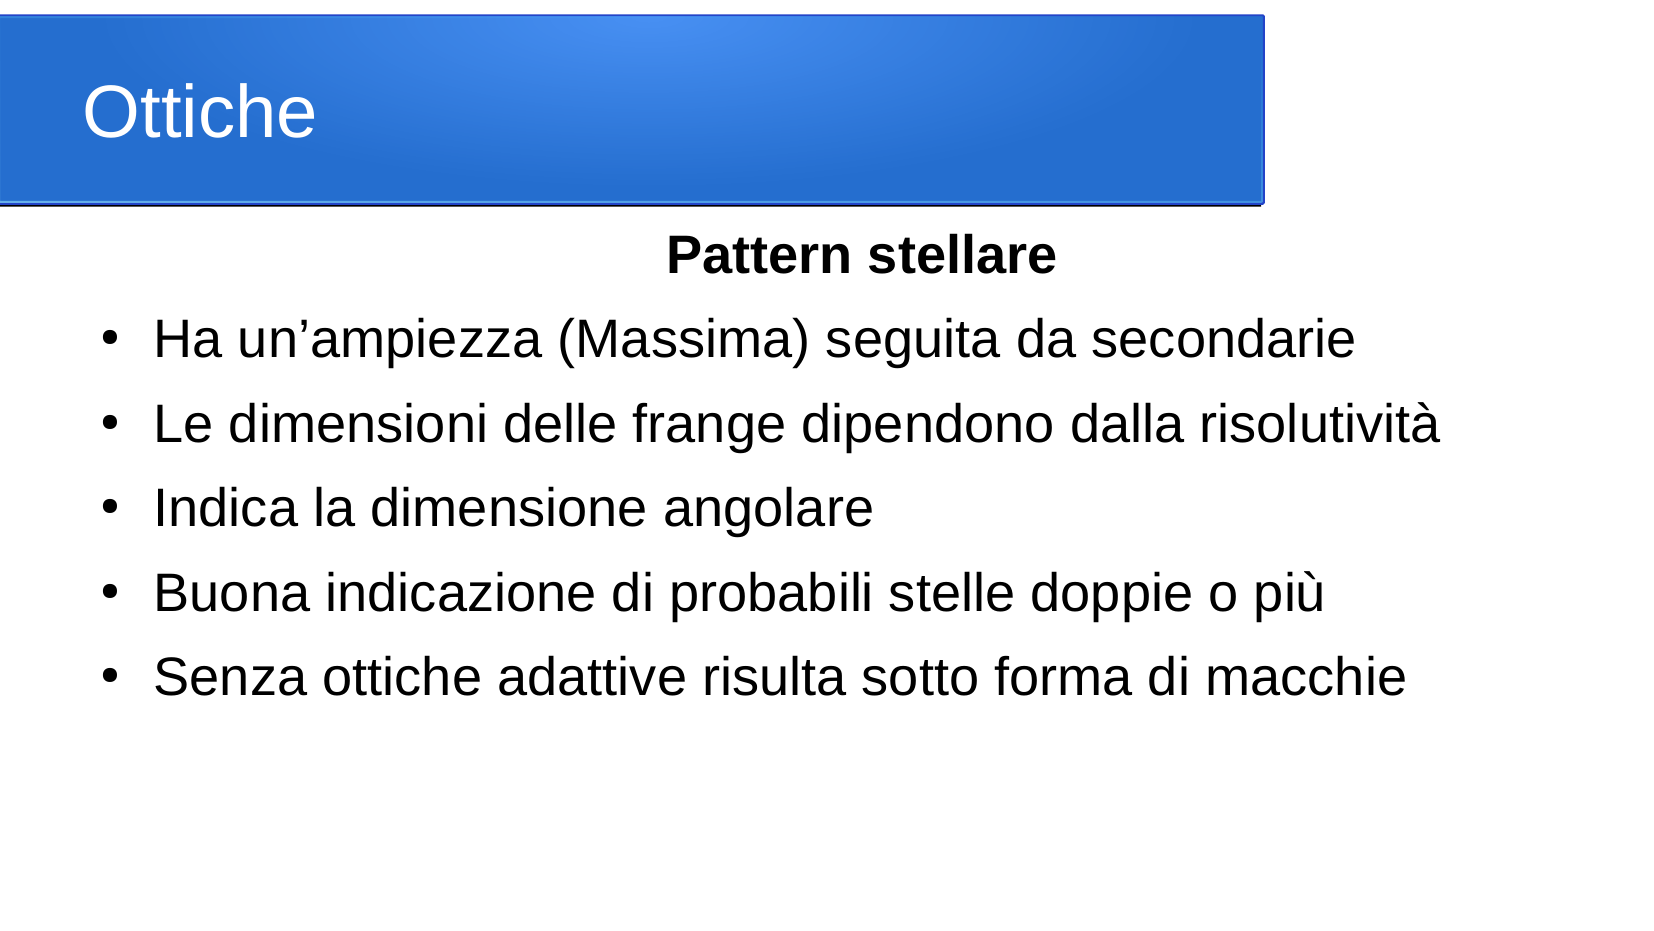

# Ottiche
Pattern stellare
Ha un’ampiezza (Massima) seguita da secondarie
Le dimensioni delle frange dipendono dalla risolutività
Indica la dimensione angolare
Buona indicazione di probabili stelle doppie o più
Senza ottiche adattive risulta sotto forma di macchie